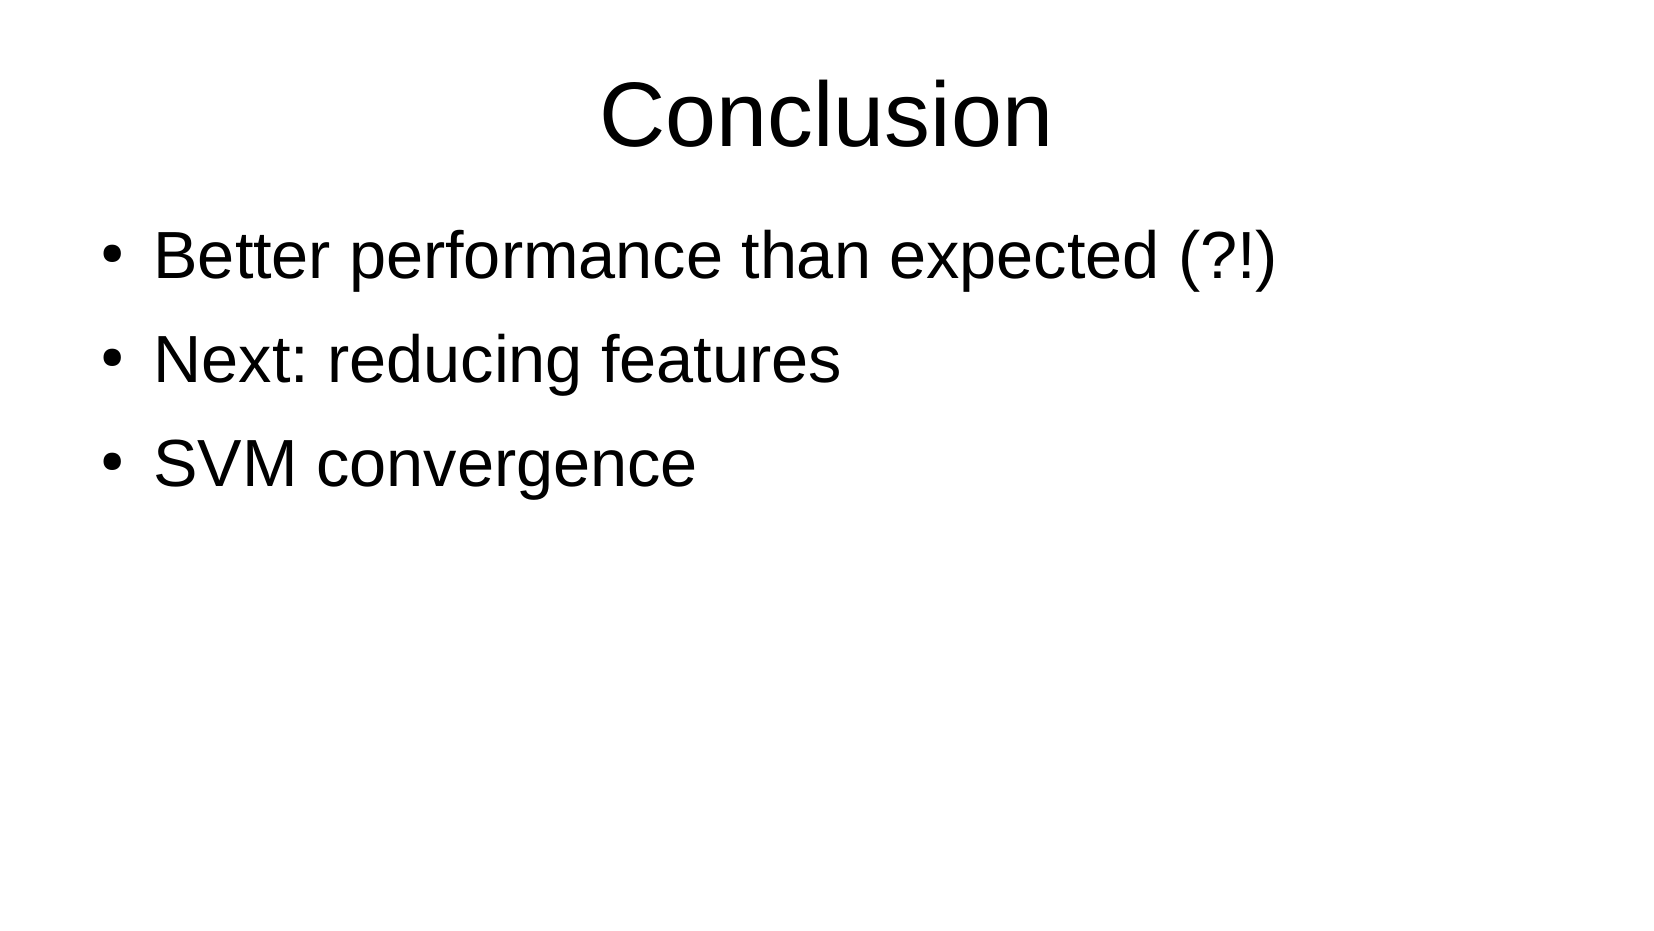

# Conclusion
Better performance than expected (?!)
Next: reducing features
SVM convergence